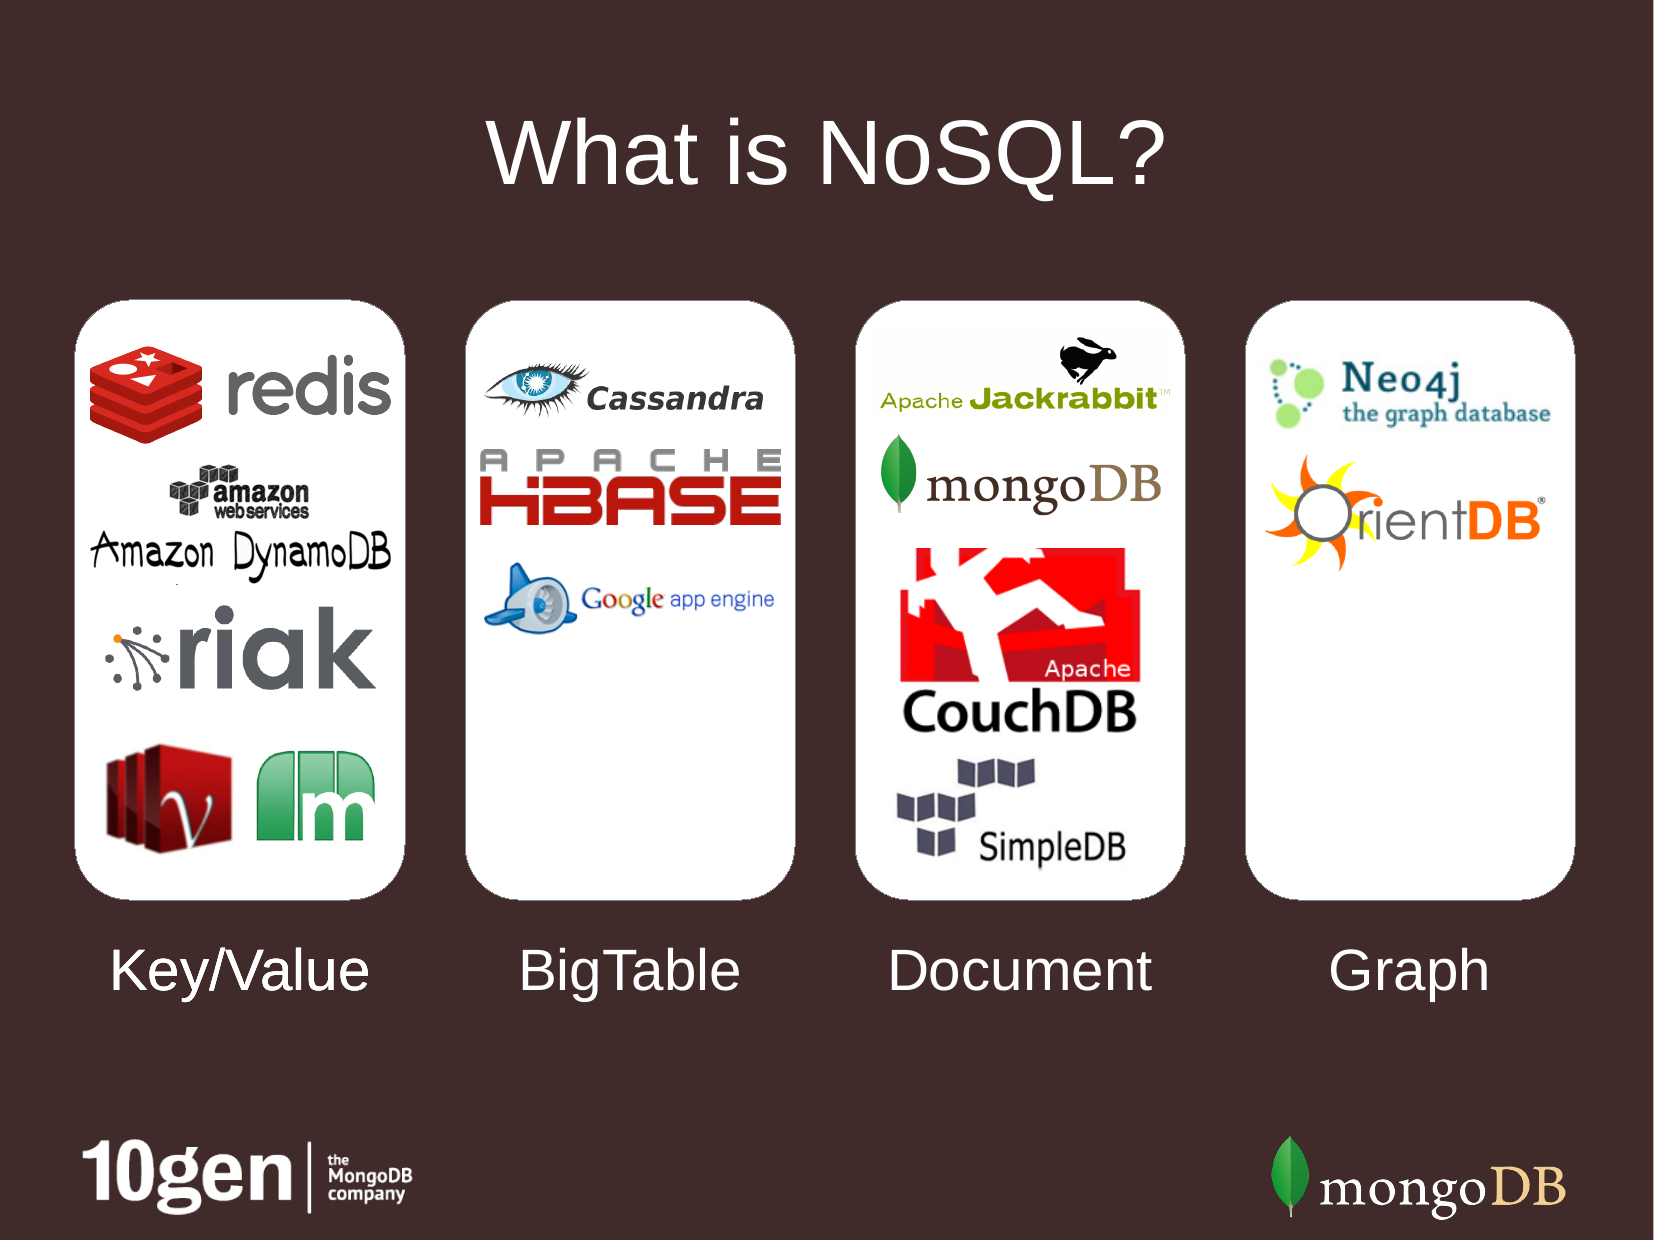

# What is NoSQL?
Key/Value
Key/Value
Key/Value
BigTable
Document
Graph